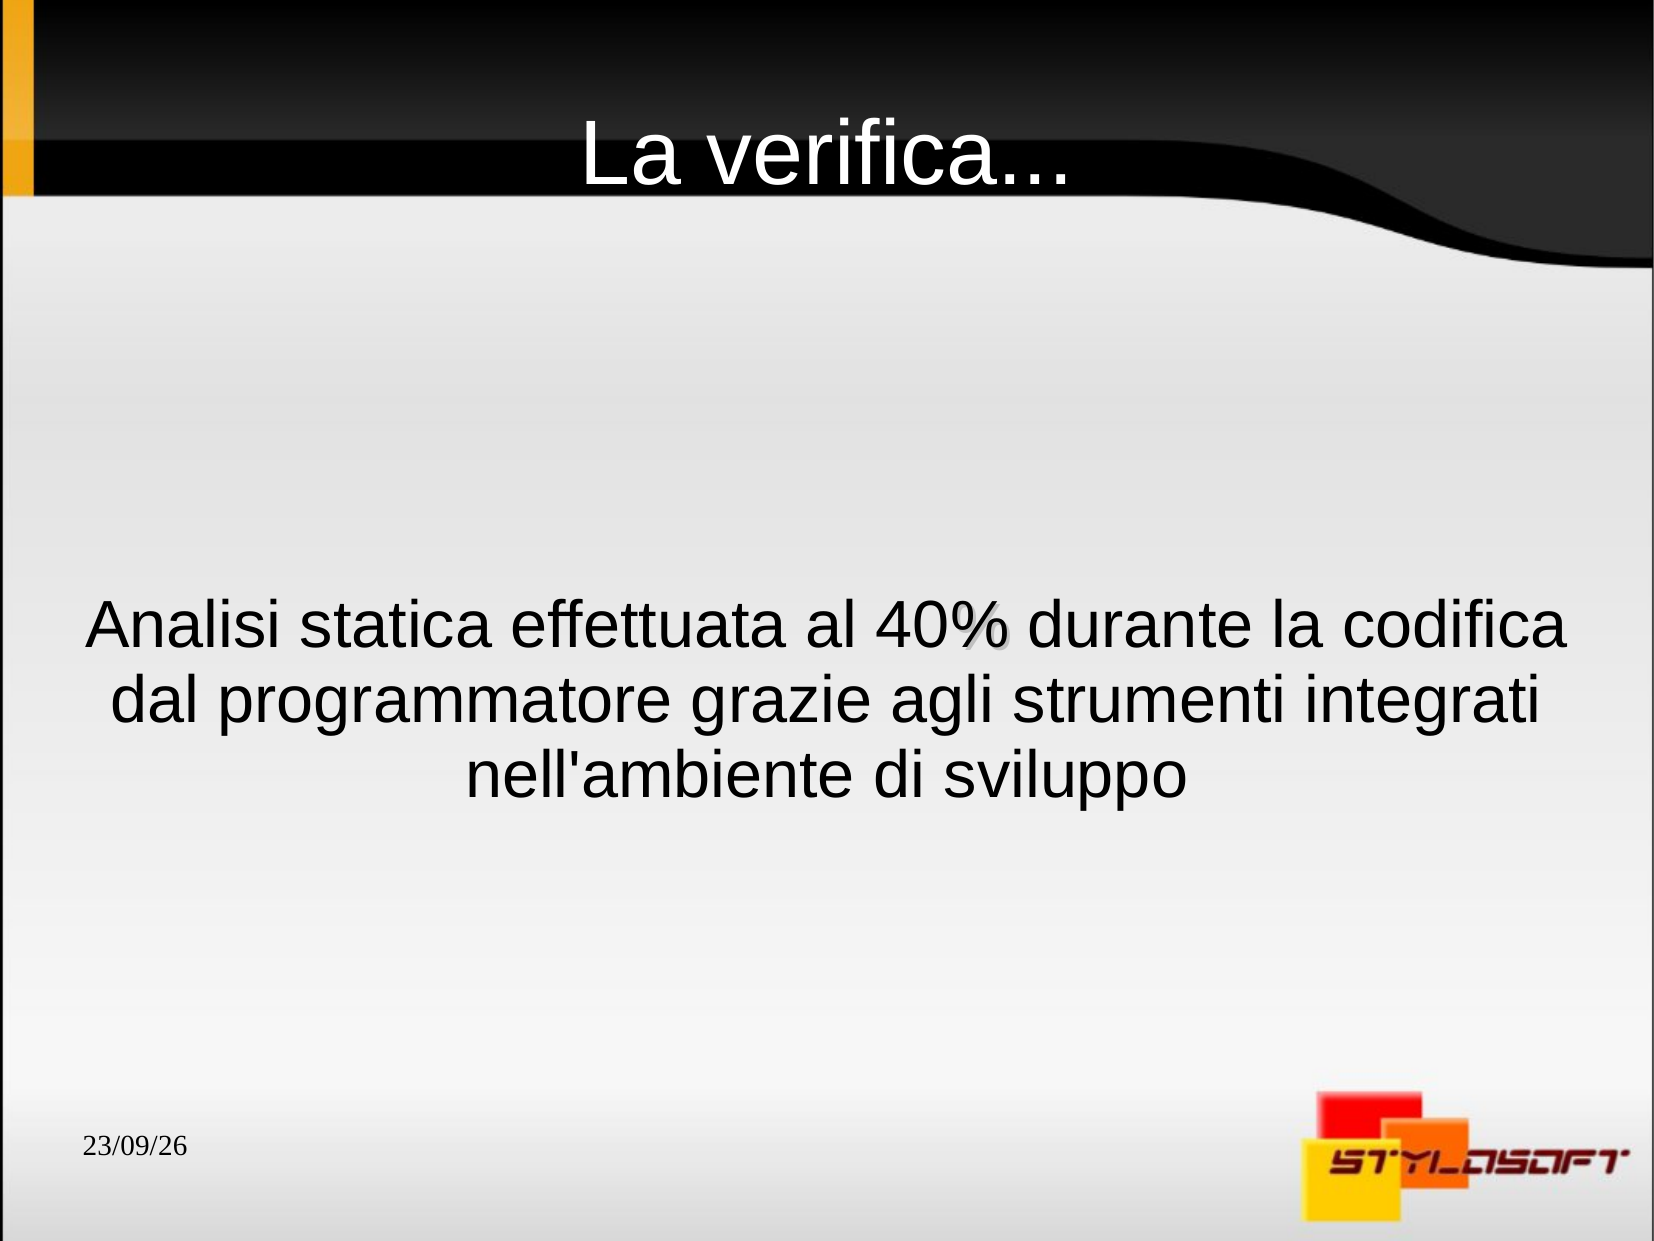

# La verifica...
Analisi statica effettuata al 40% durante la codifica dal programmatore grazie agli strumenti integrati nell'ambiente di sviluppo